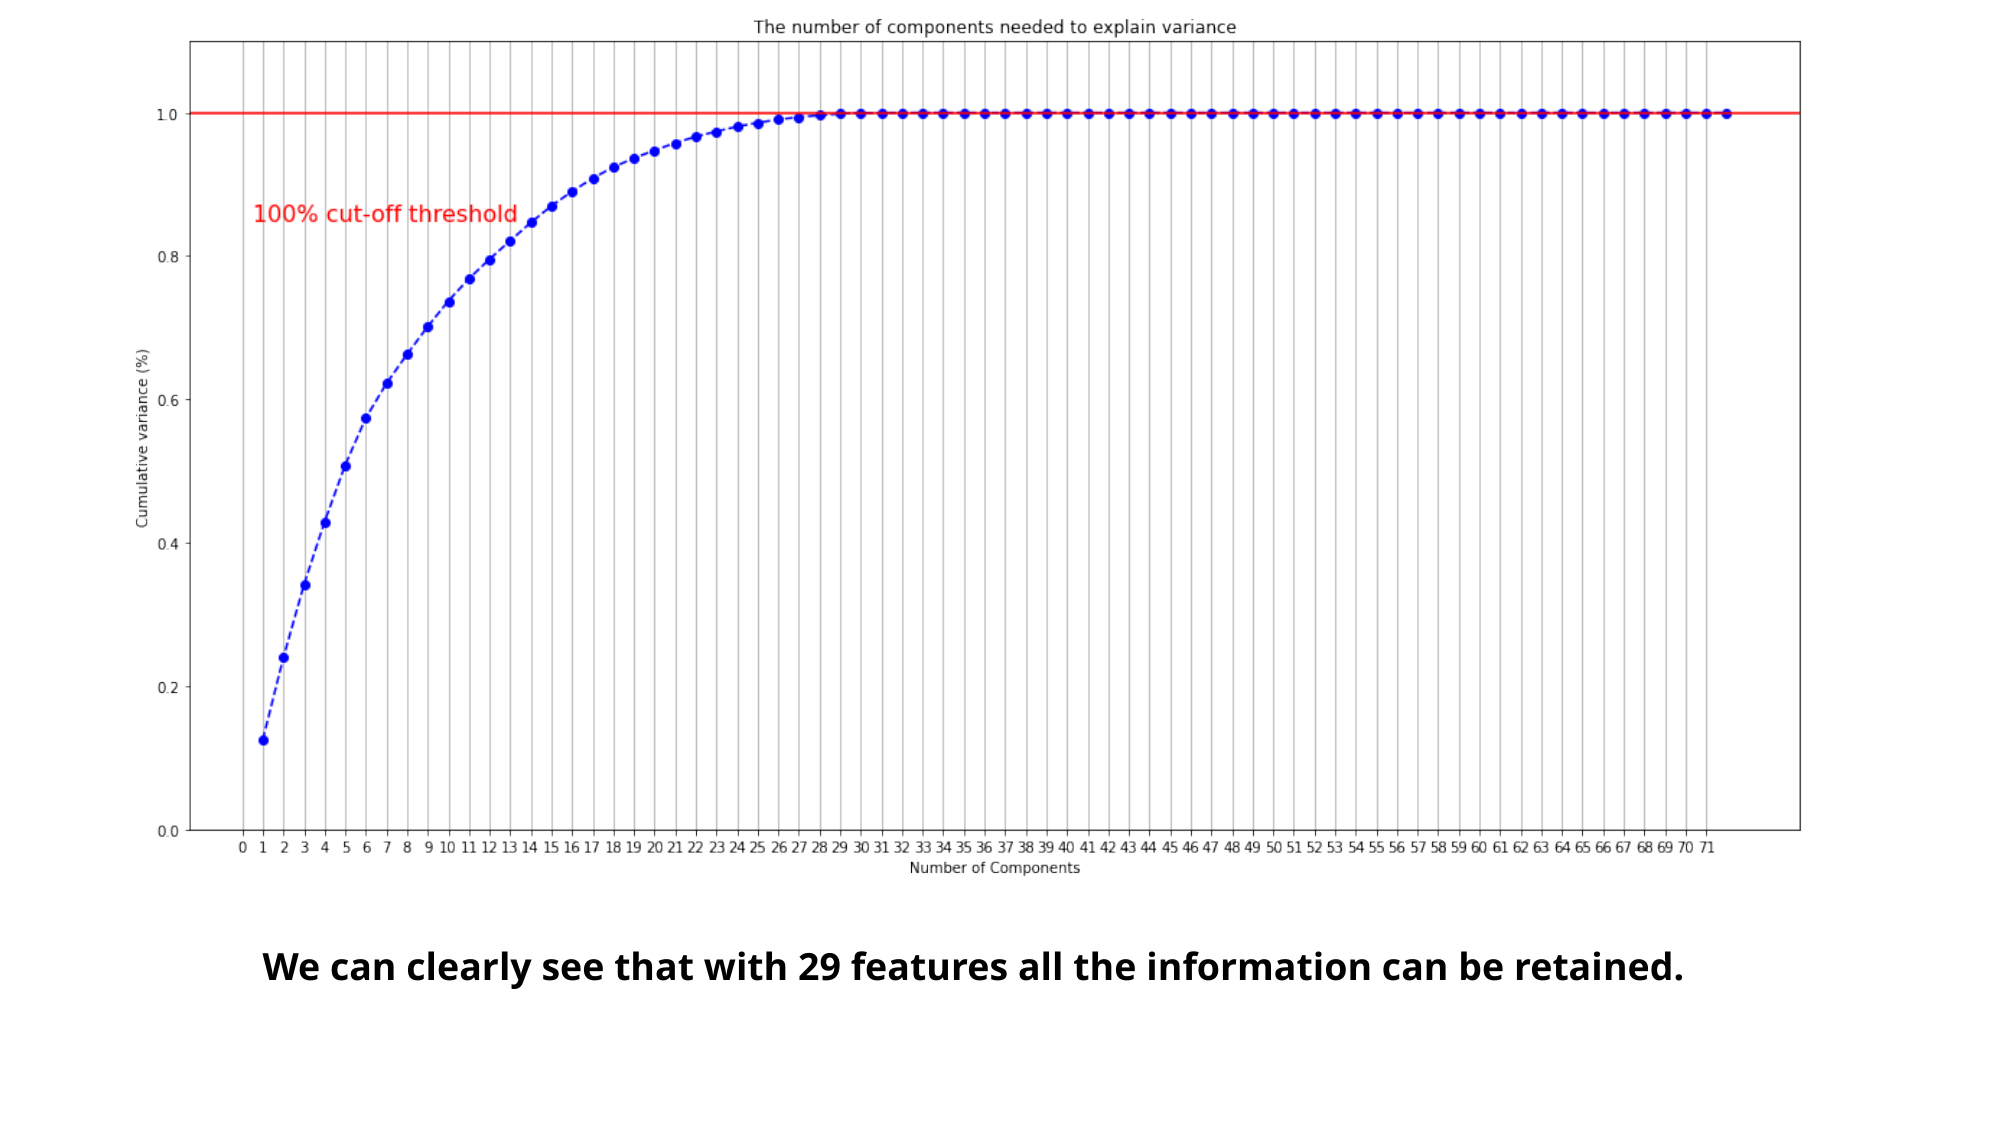

We can clearly see that with 29 features all the information can be retained.